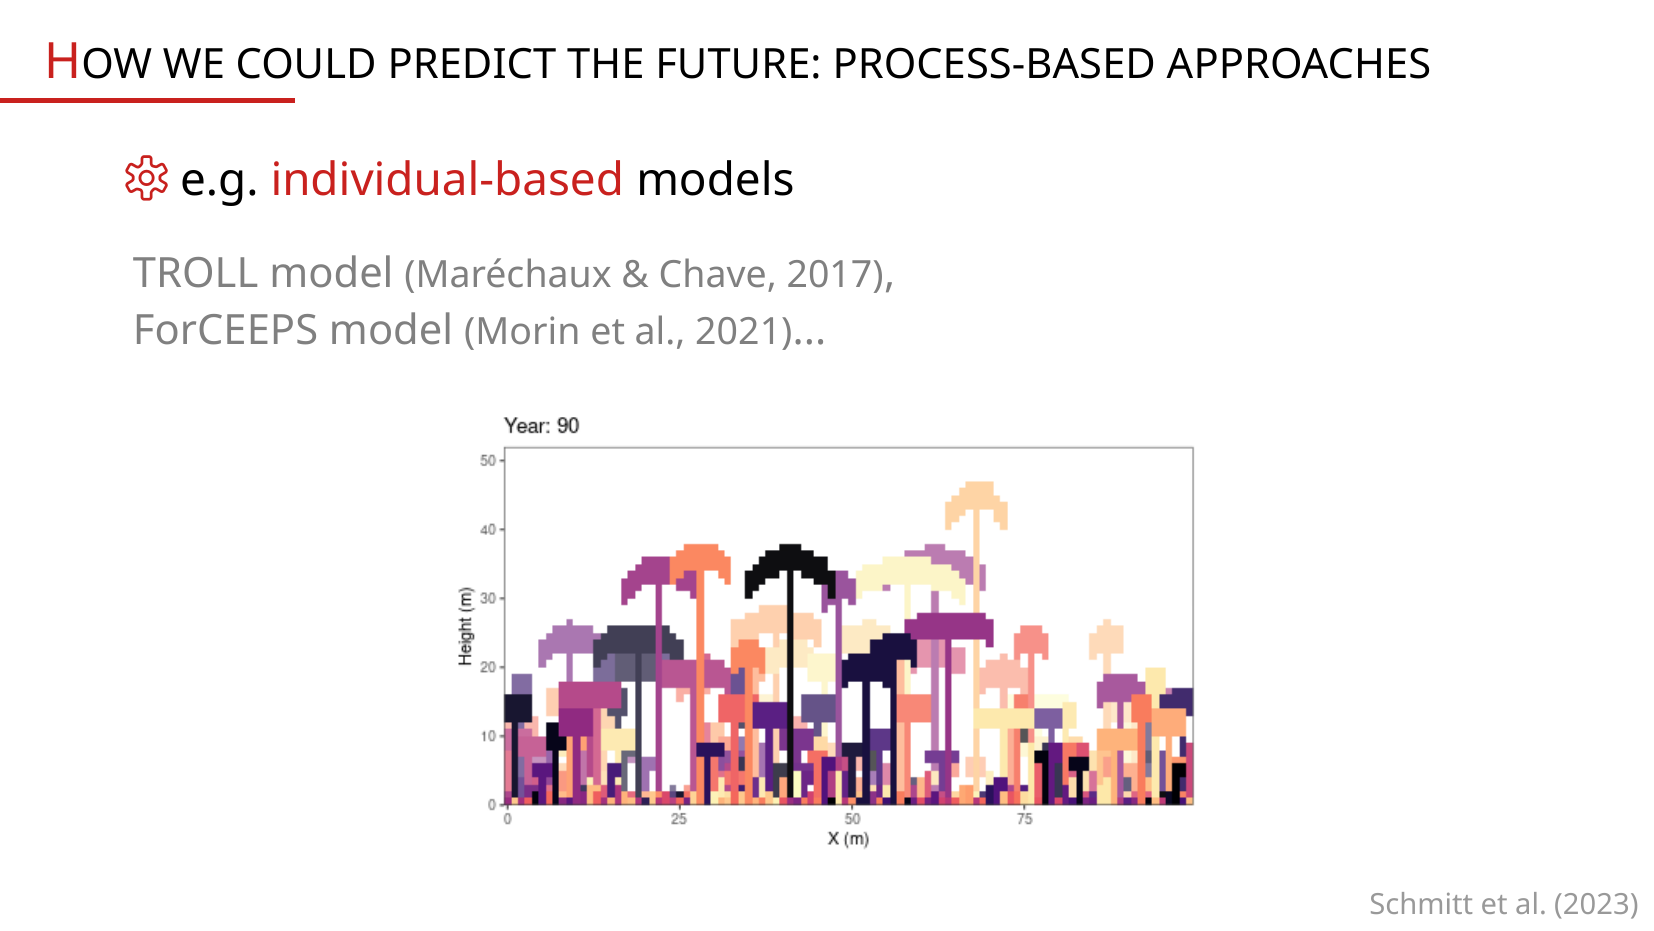

HOW WE COULD PREDICT THE FUTURE: PROCESS-BASED APPROACHES
e.g. individual-based models
TROLL model (Maréchaux & Chave, 2017),
ForCEEPS model (Morin et al., 2021)...
Schmitt et al. (2023)